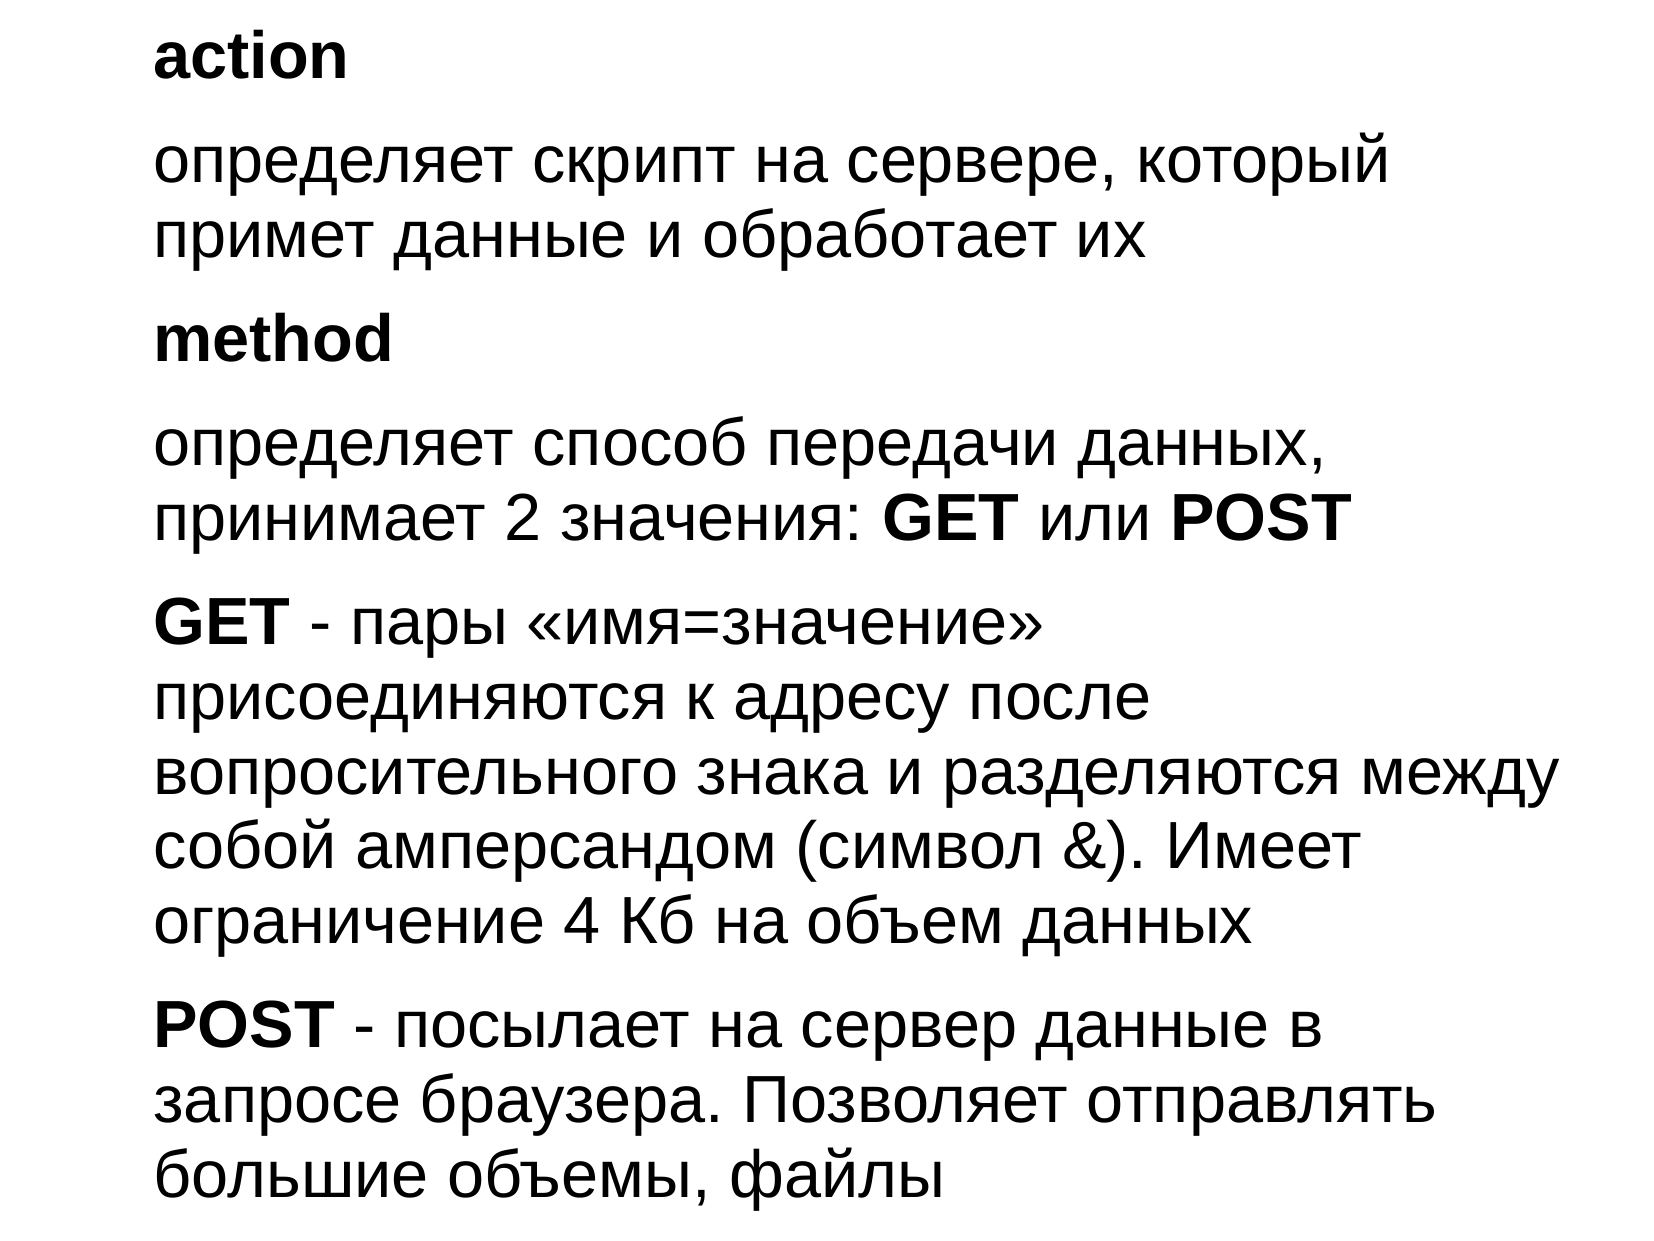

# action
определяет скрипт на сервере, который примет данные и обработает их
method
определяет способ передачи данных, принимает 2 значения: GET или POST
GET - пары «имя=значение» присоединяются к адресу после вопросительного знака и разделяются между собой амперсандом (символ &). Имеет ограничение 4 Кб на объем данных
POST - посылает на сервер данные в запросе браузера. Позволяет отправлять большие объемы, файлы